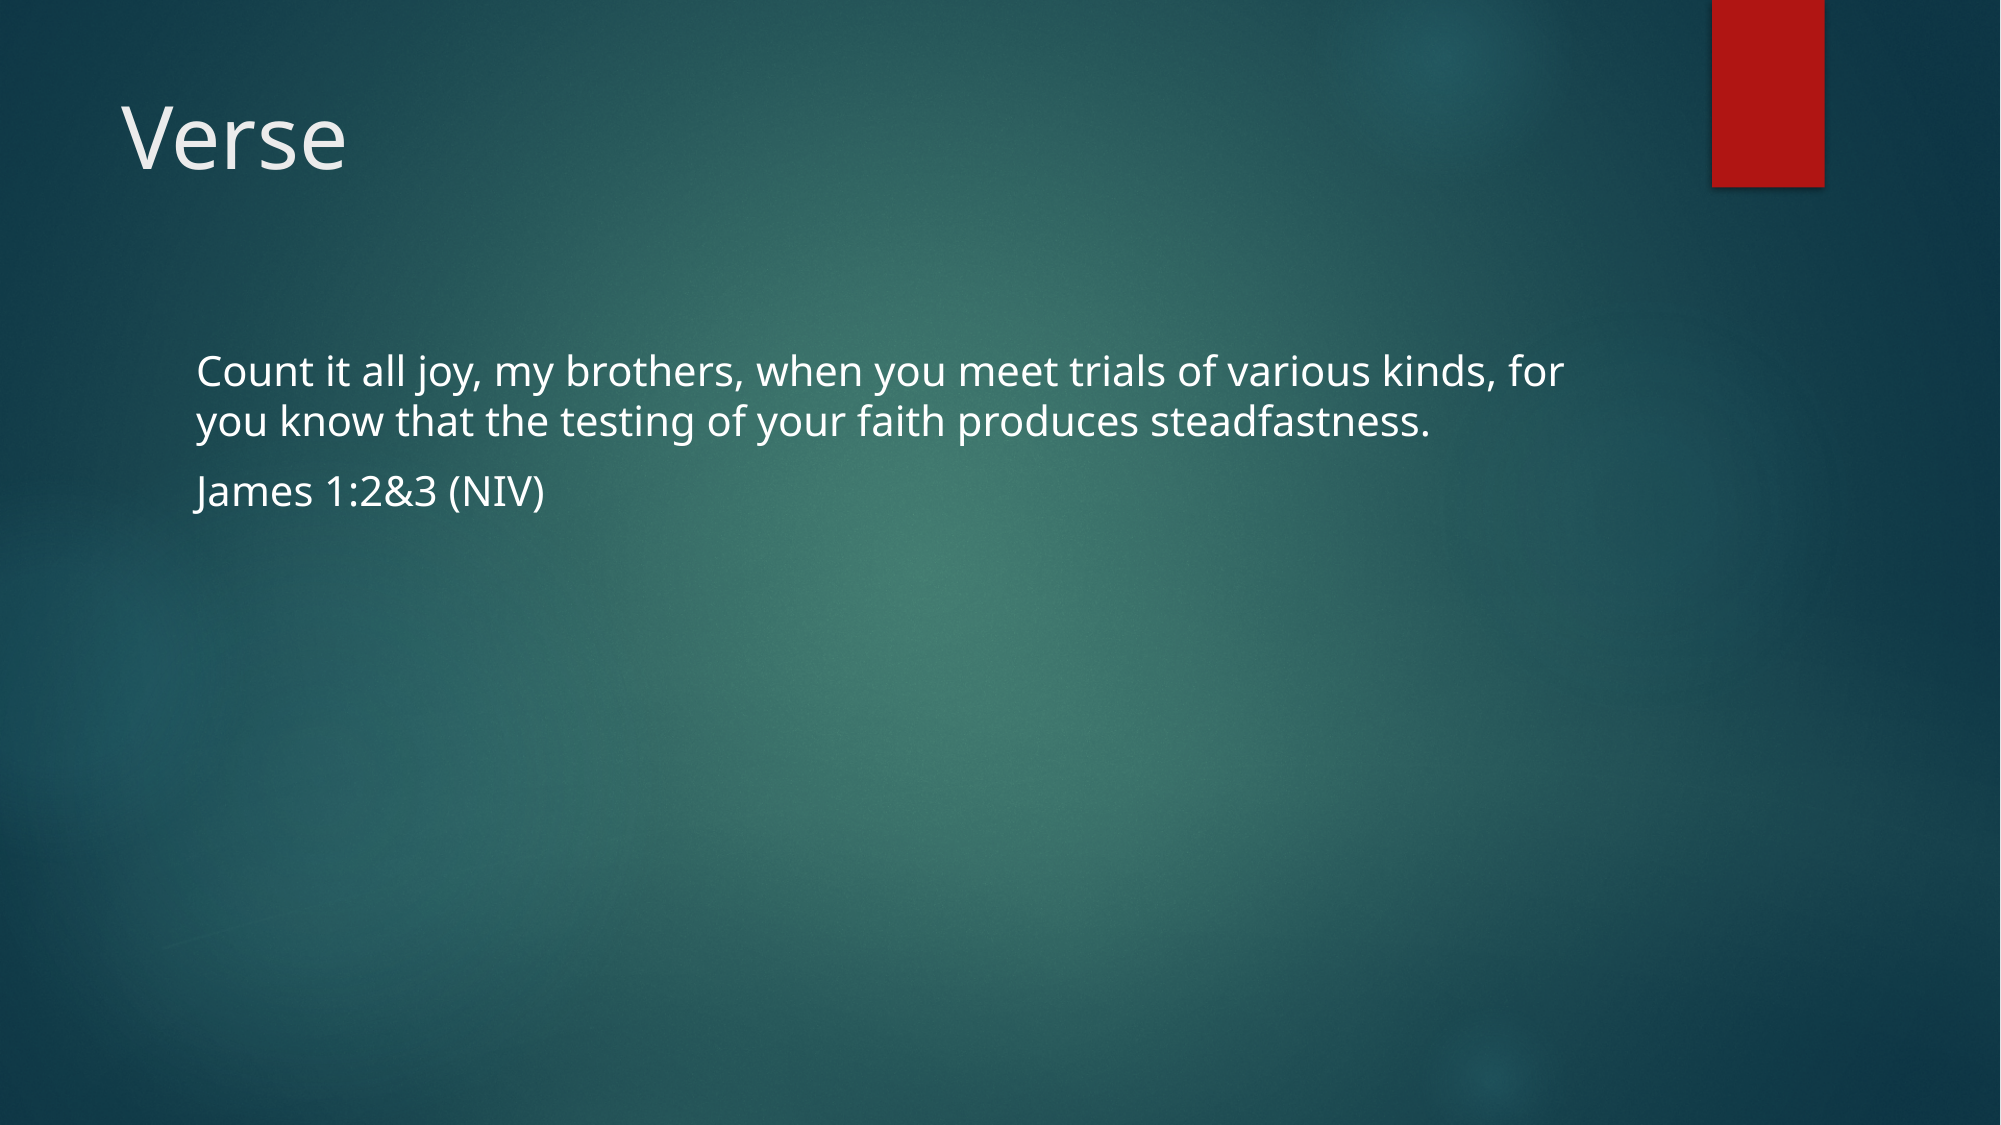

# Verse
Count it all joy, my brothers, when you meet trials of various kinds, for you know that the testing of your faith produces steadfastness.
James 1:2&3 (NIV)